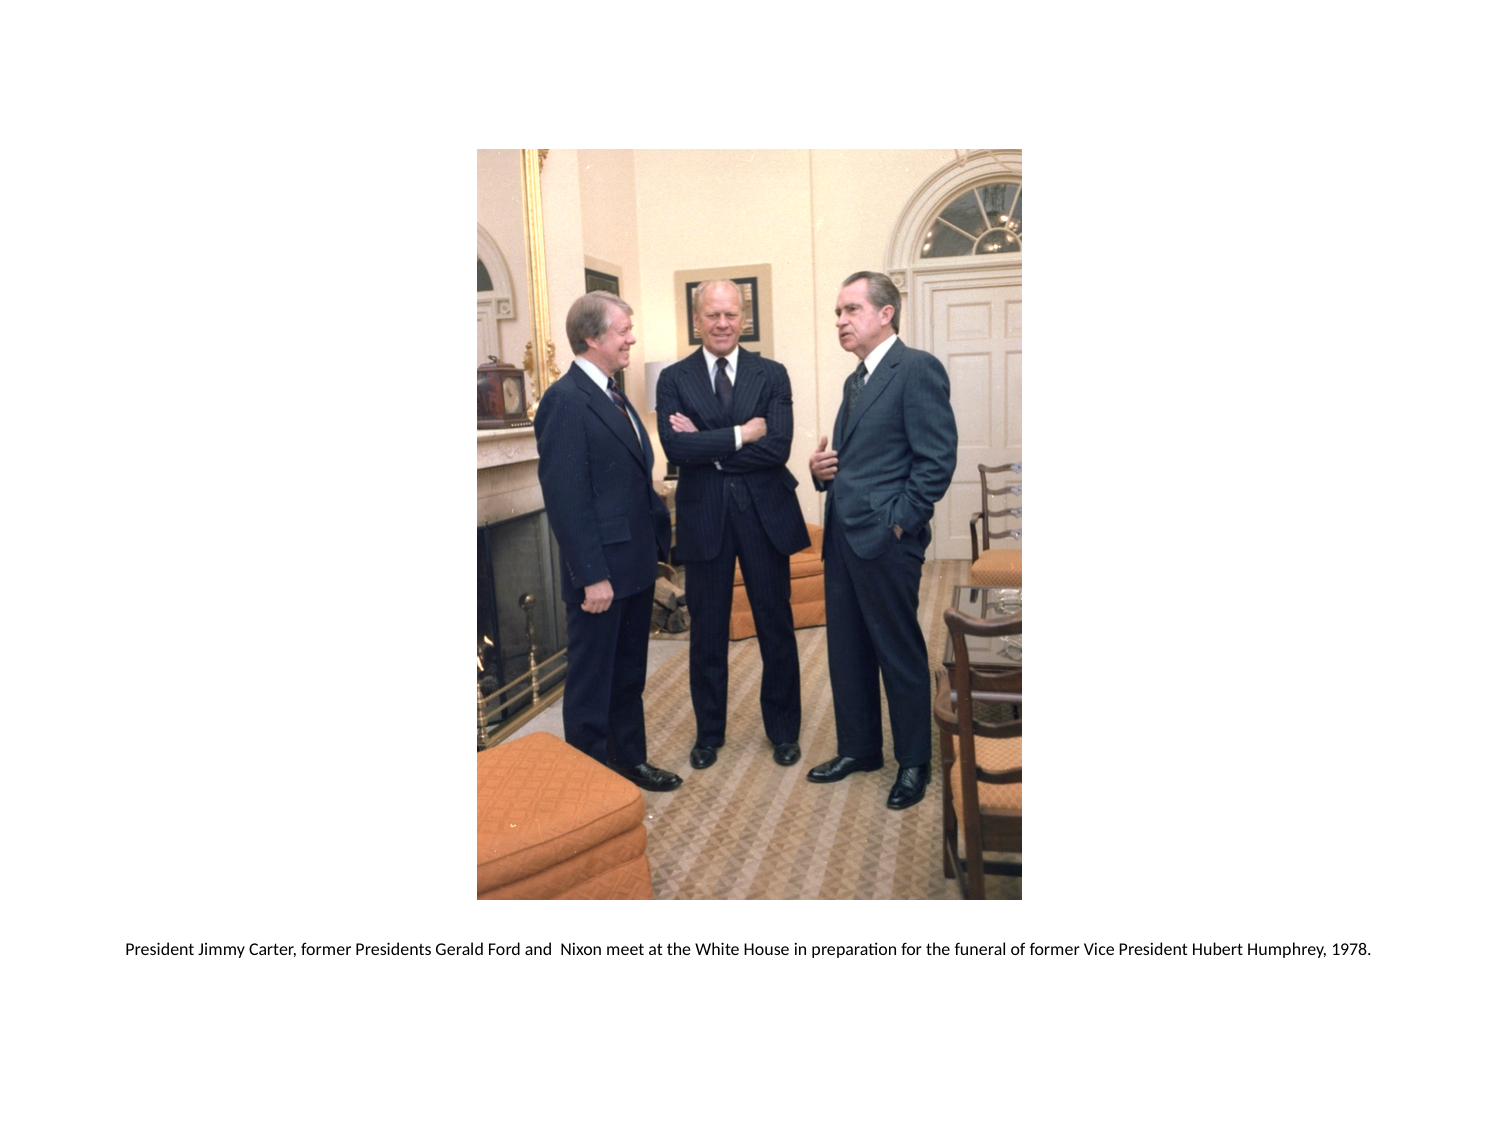

President Jimmy Carter, former Presidents Gerald Ford and Nixon meet at the White House in preparation for the funeral of former Vice President Hubert Humphrey, 1978.